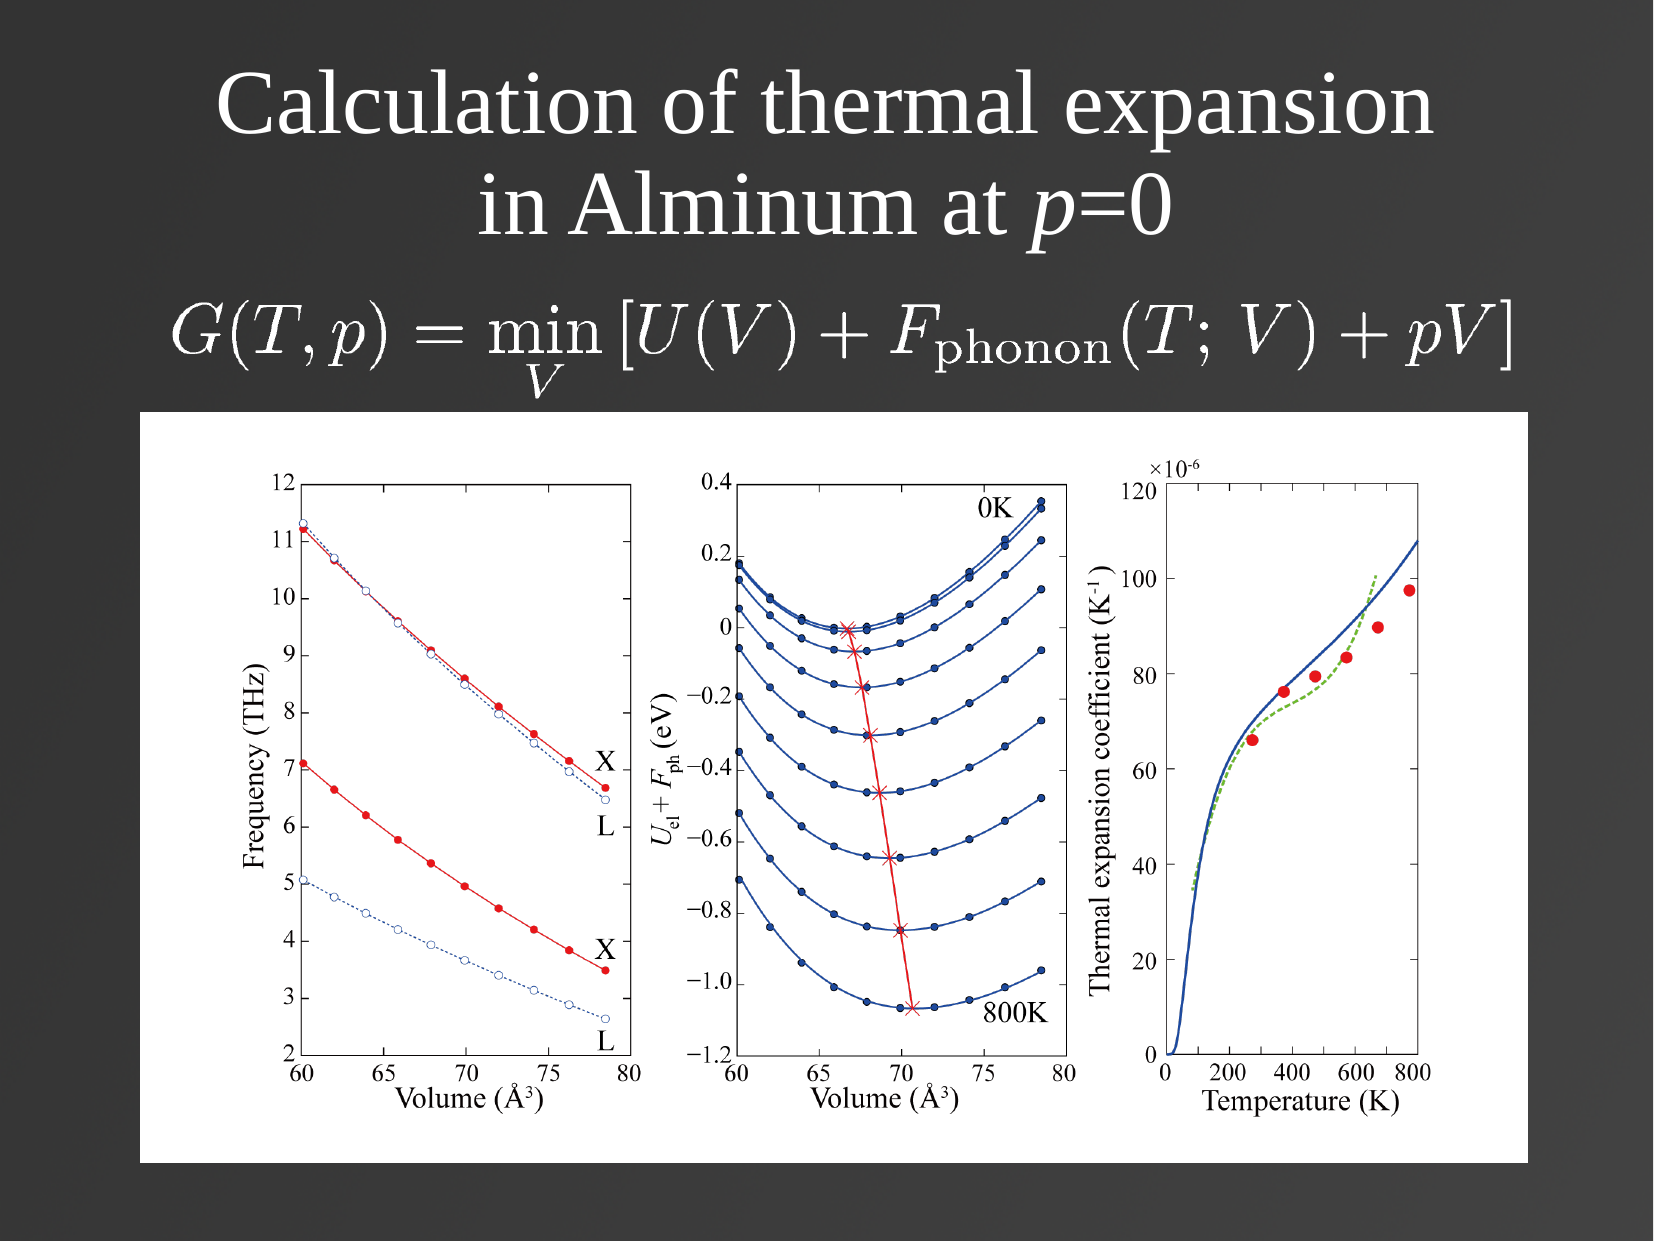

# Calculation of thermal expansion in Alminum at p=0